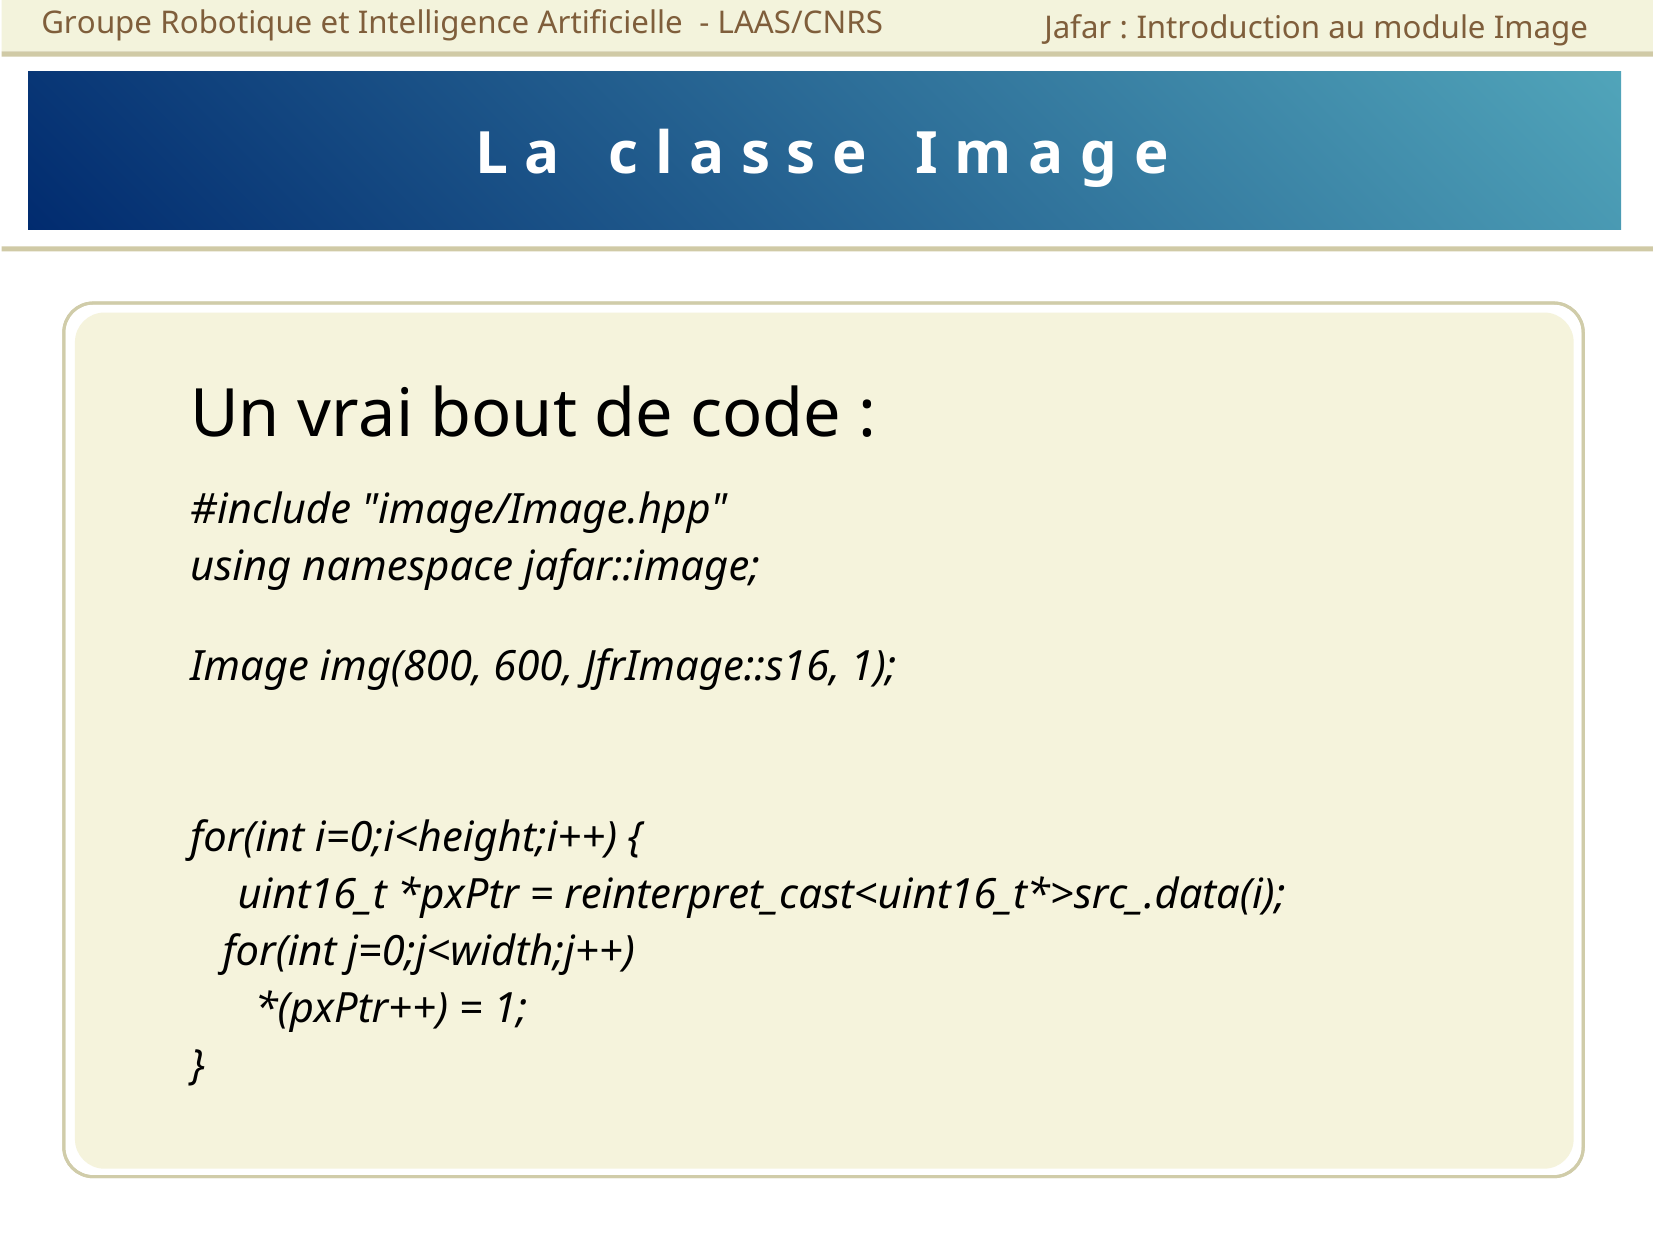

# La classe Image
Un vrai bout de code :
#include "image/Image.hpp"
using namespace jafar::image;
Image img(800, 600, JfrImage::s16, 1);
for(int i=0;i<height;i++) {
uint16_t *pxPtr = reinterpret_cast<uint16_t*>src_.data(i);
 for(int j=0;j<width;j++)
 *(pxPtr++) = 1;
}